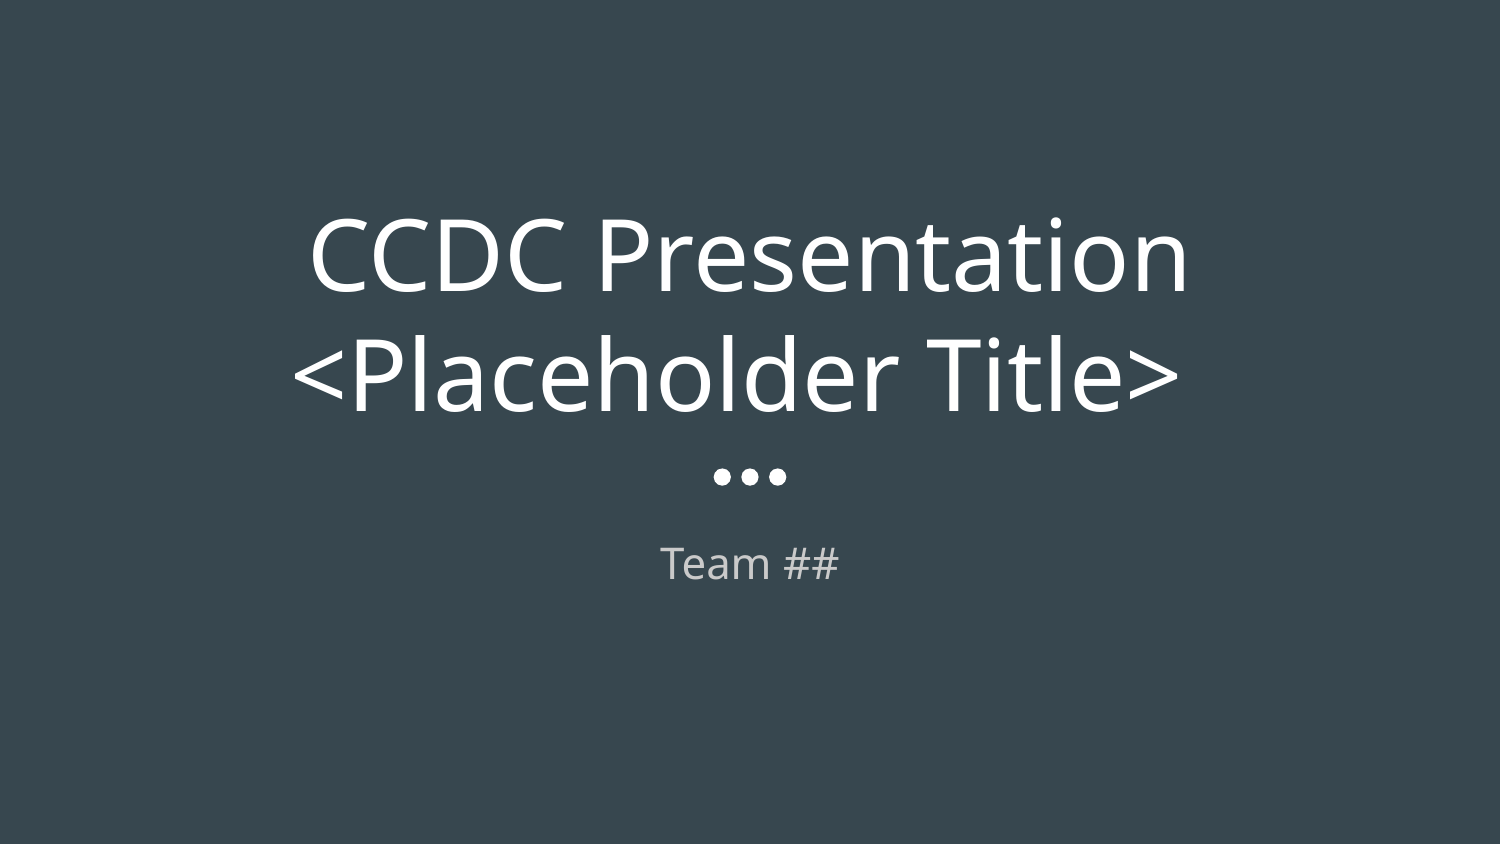

# CCDC Presentation <Placeholder Title>
Team ##